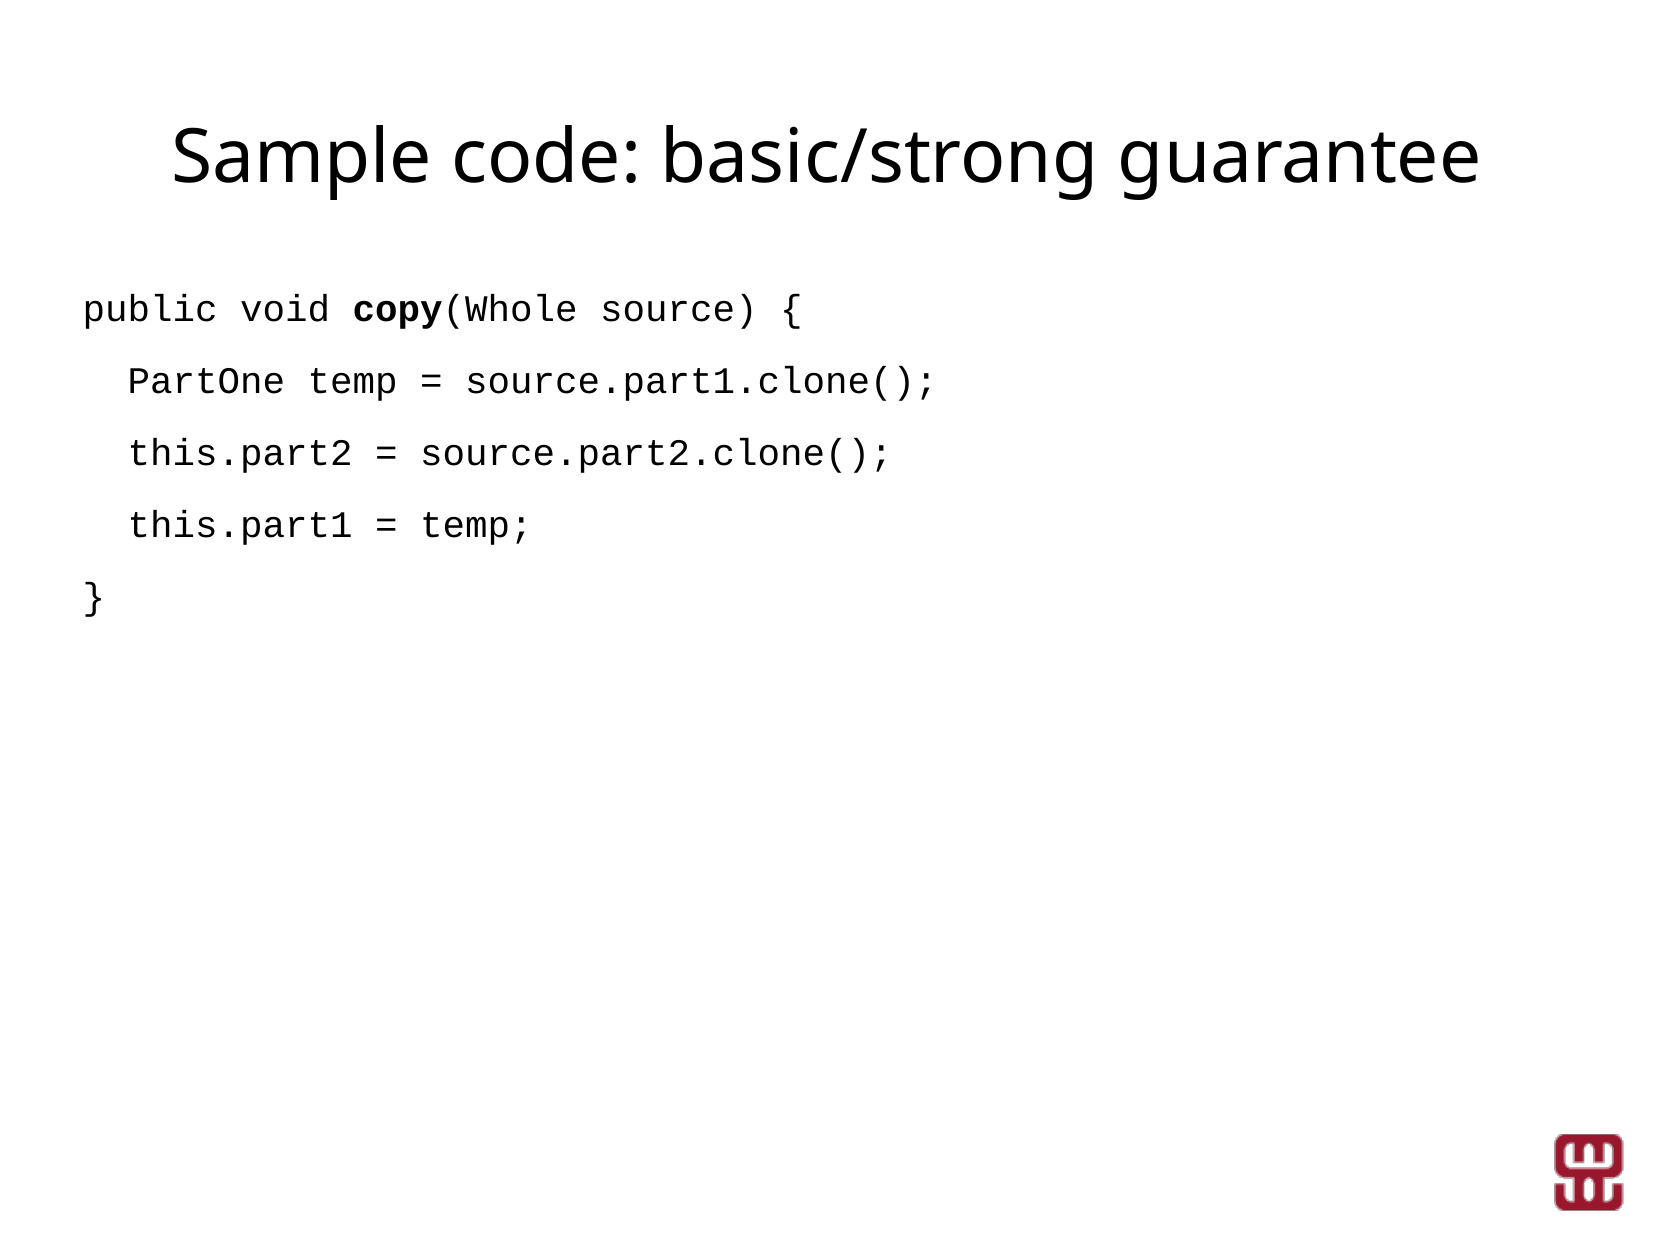

# Sample code: basic/strong guarantee
public void copy(Whole source) {
 PartOne temp = source.part1.clone();
 this.part2 = source.part2.clone();
 this.part1 = temp;
}